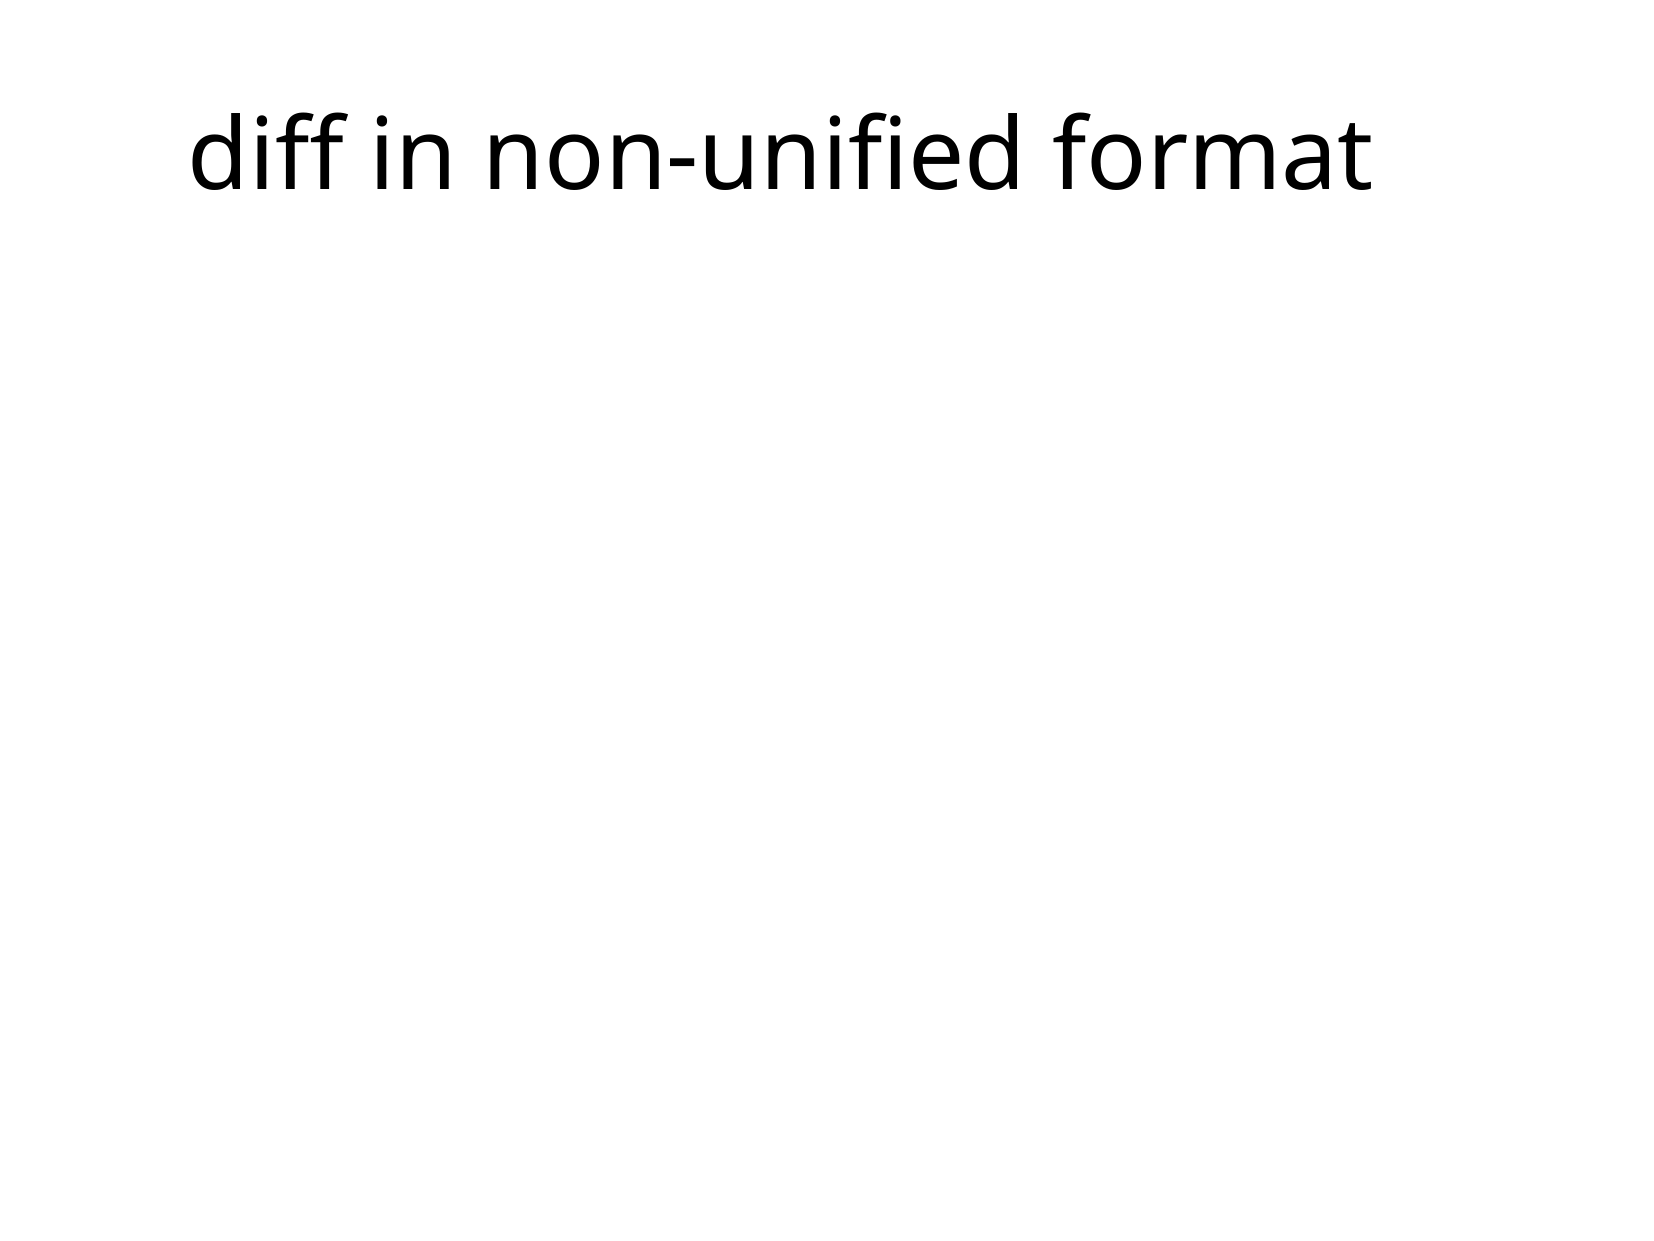

diff in non-unified format
2.6.20 to 2.6.24-rc8